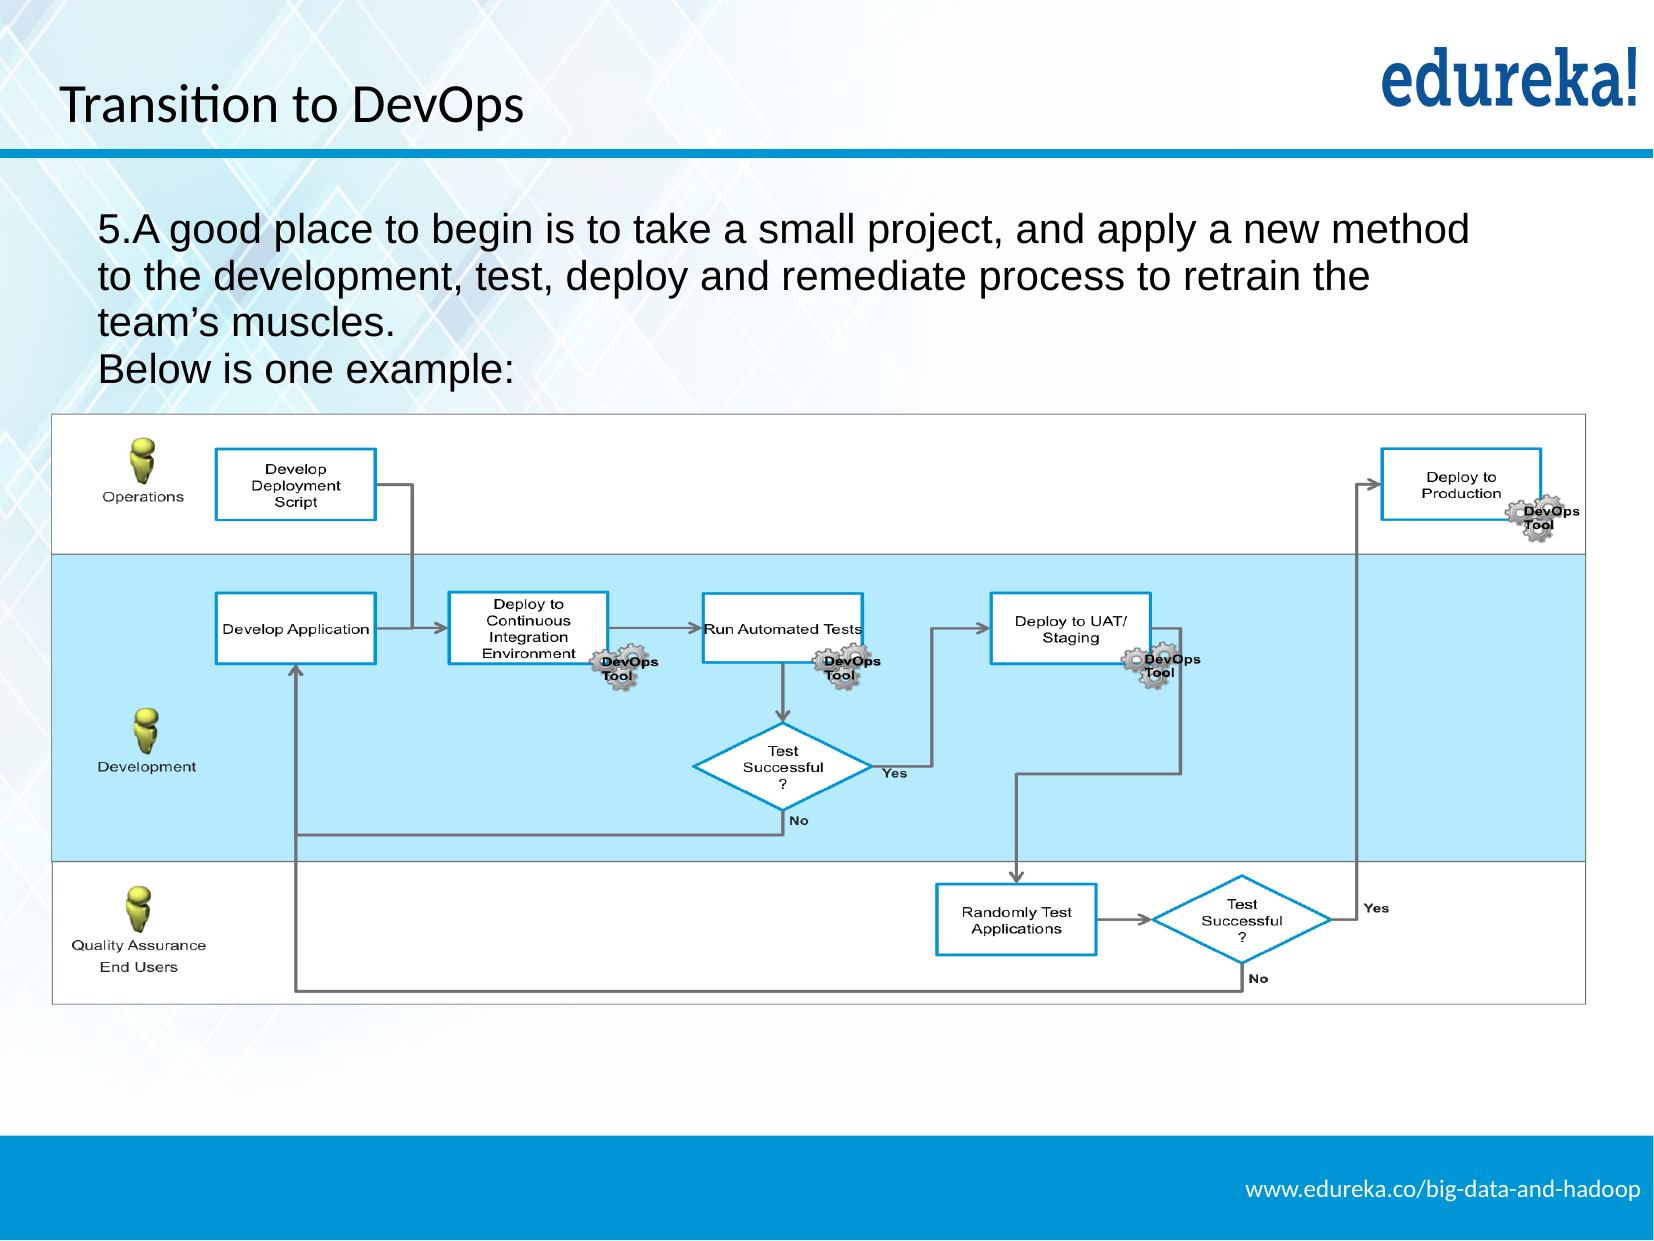

# Transition to DevOps
5.A good place to begin is to take a small project, and apply a new method to the development, test, deploy and remediate process to retrain the team’s muscles.
Below is one example: